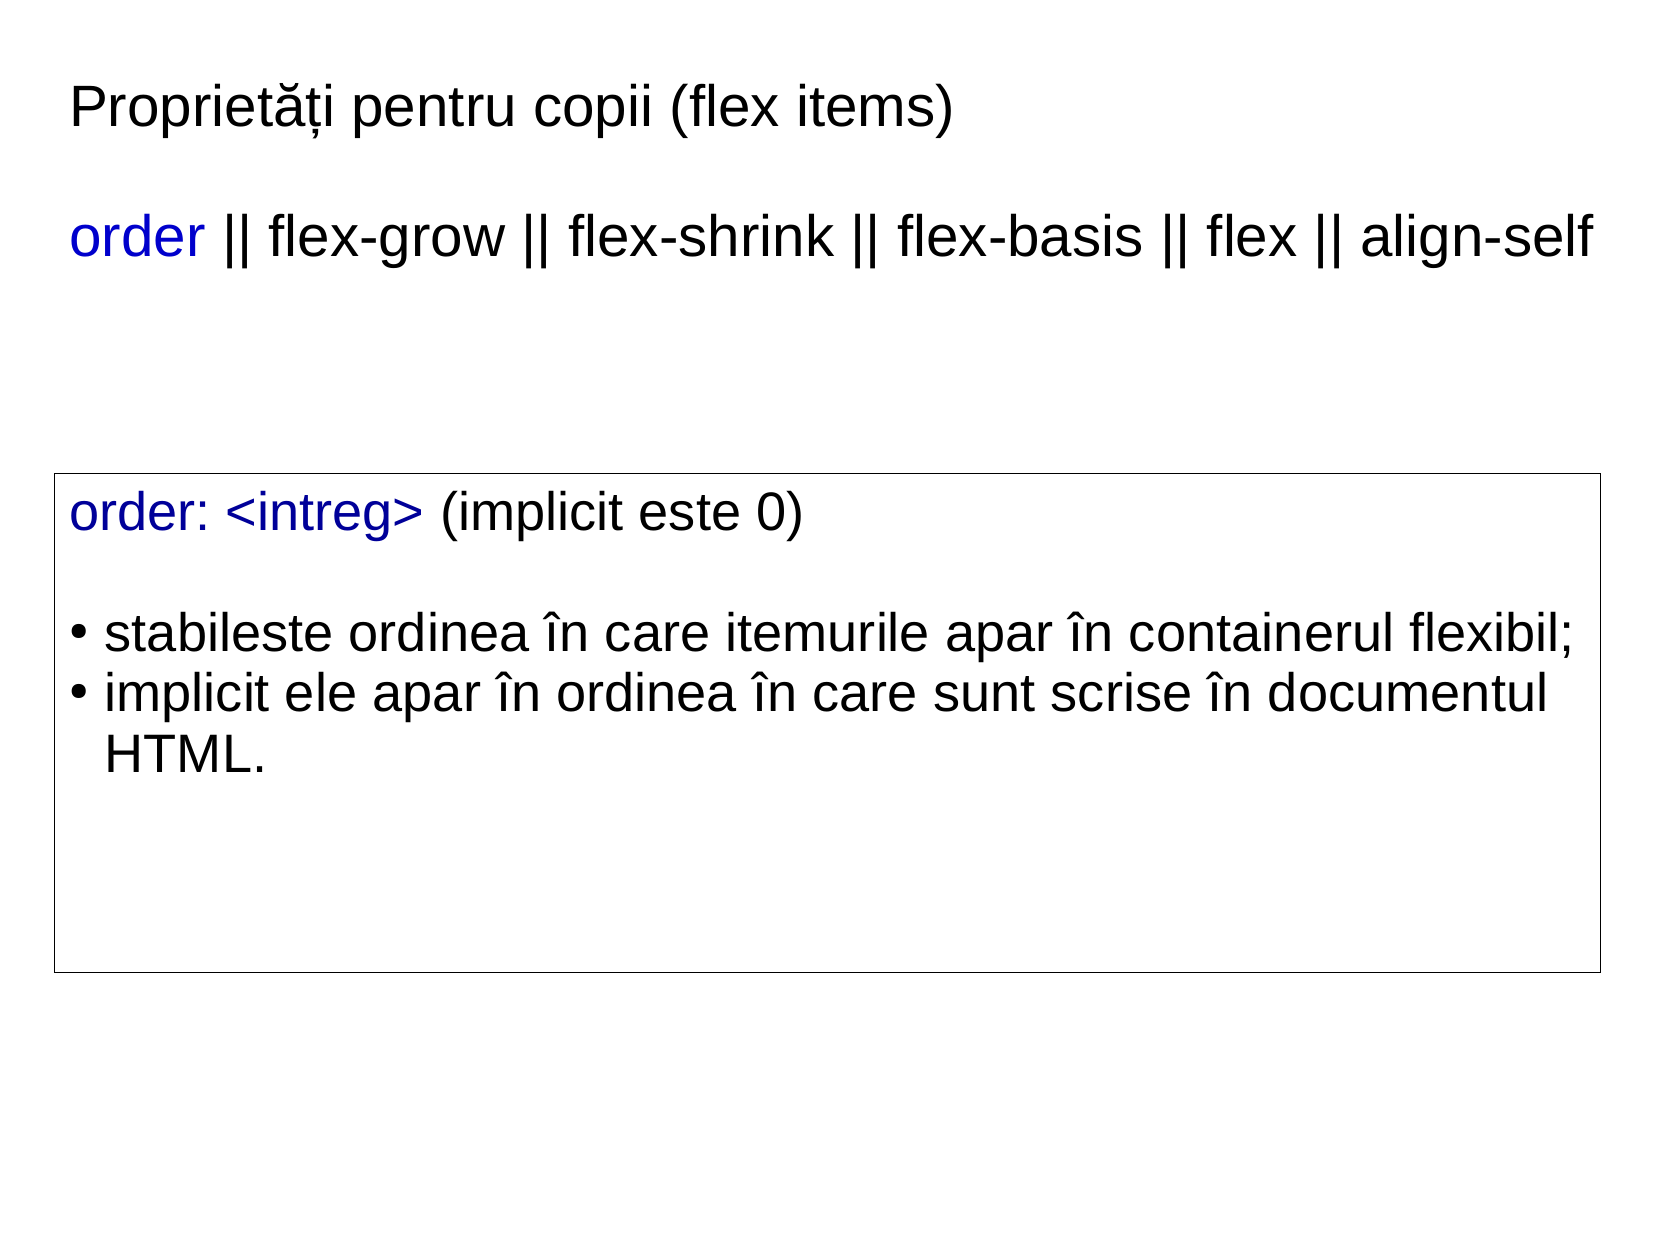

Proprietăți pentru copii (flex items)
order || flex-grow || flex-shrink || flex-basis || flex || align-self
order: <intreg> (implicit este 0)
stabileste ordinea în care itemurile apar în containerul flexibil;
implicit ele apar în ordinea în care sunt scrise în documentul
HTML.